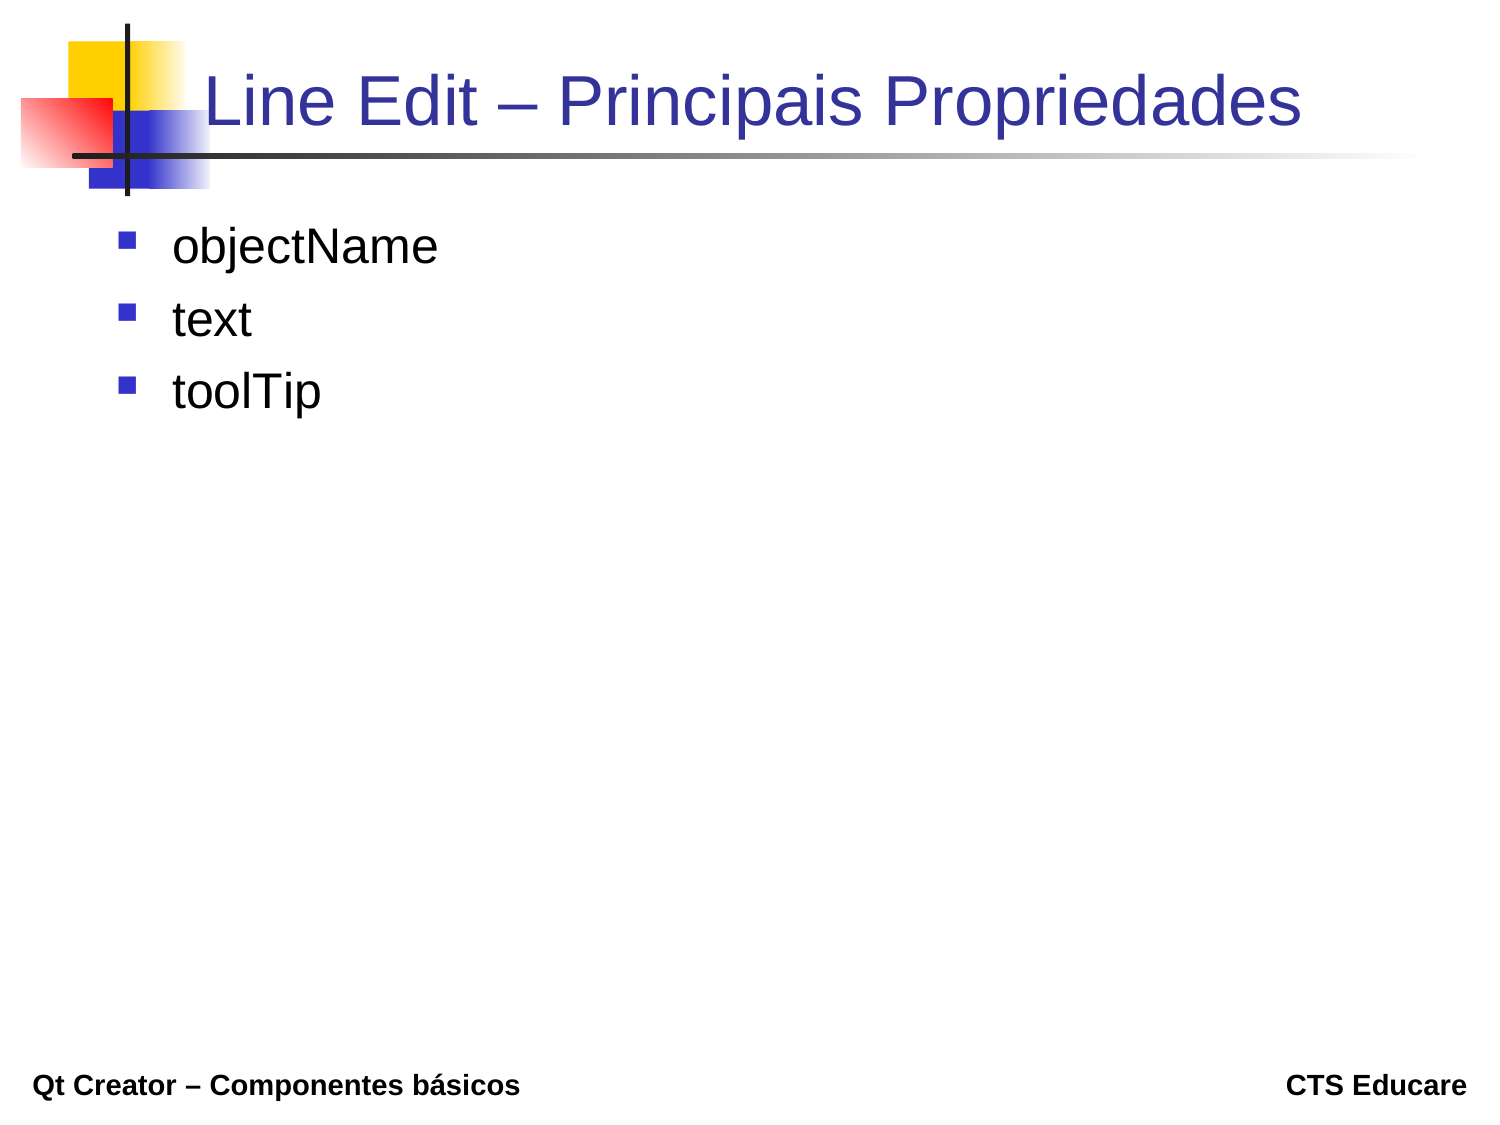

# Line Edit – Principais Propriedades
objectName
text
toolTip